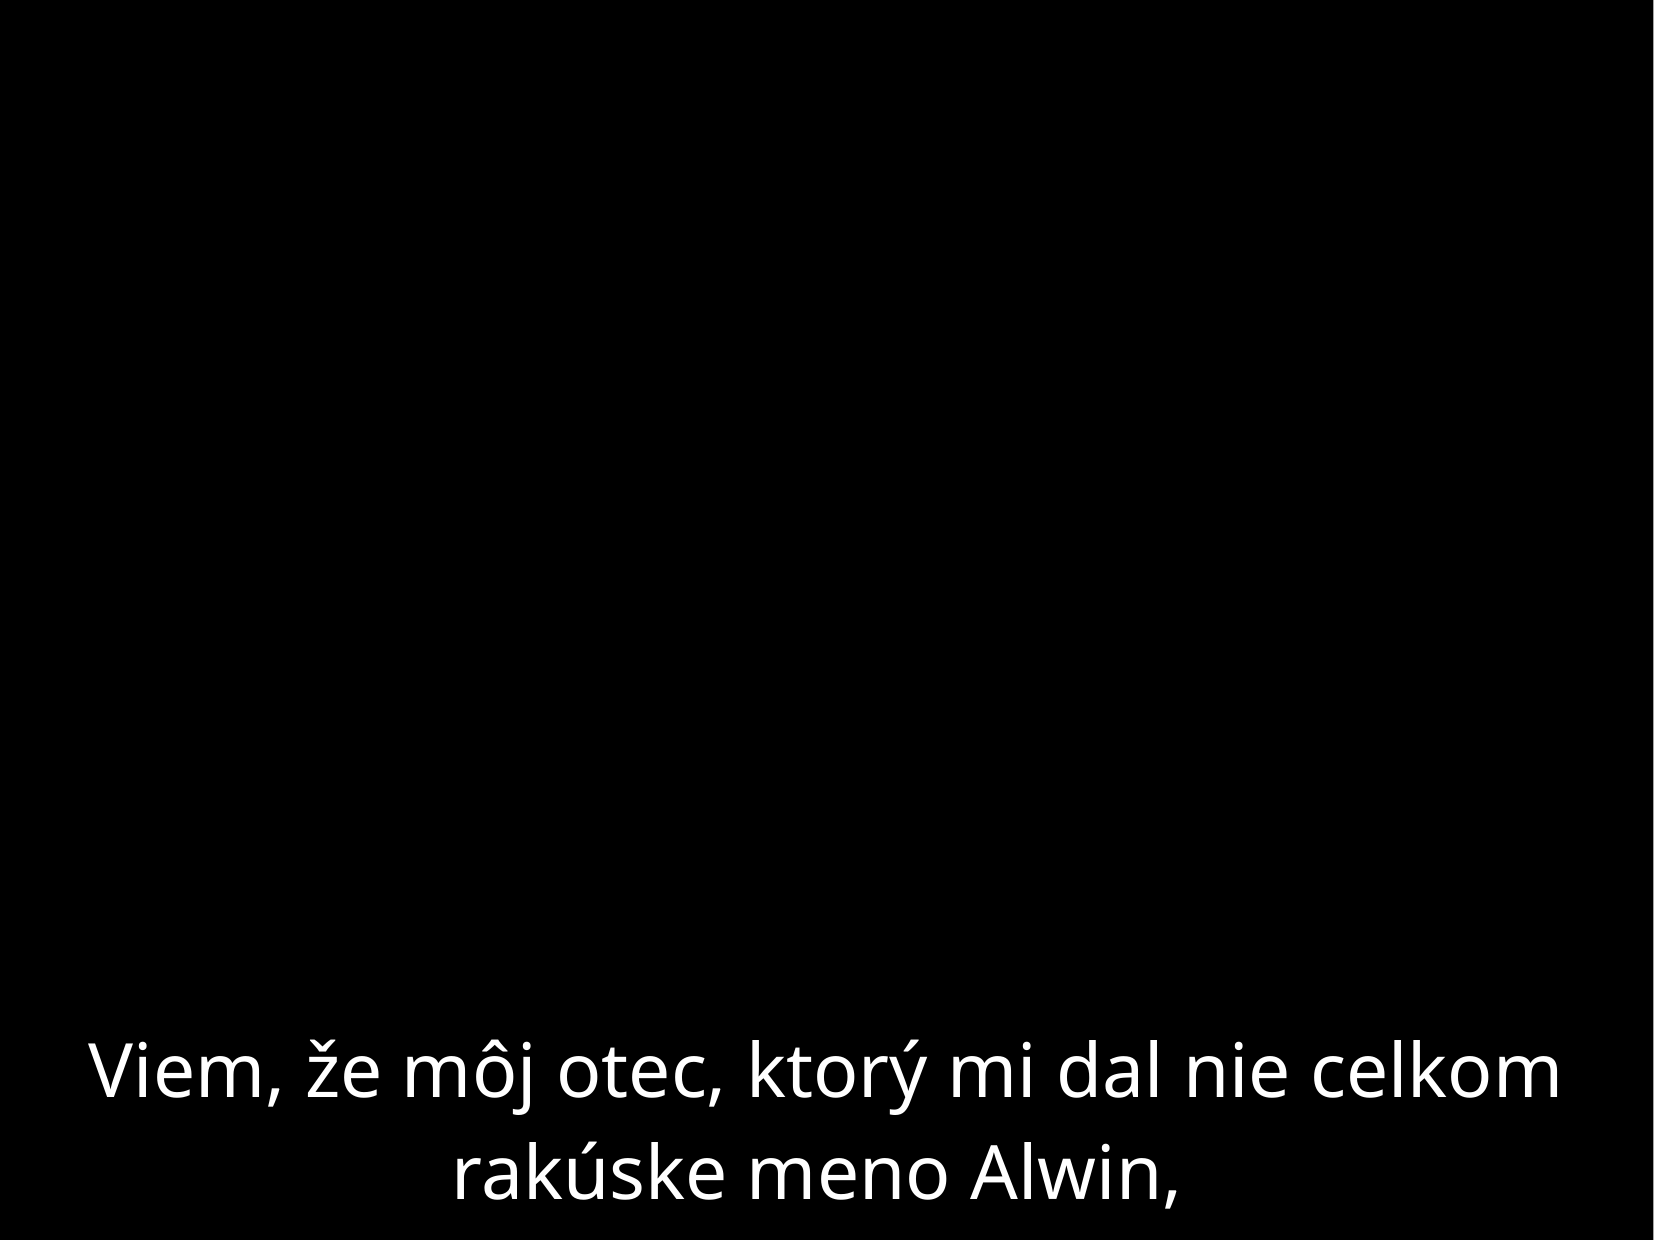

# Viem, že môj otec, ktorý mi dal nie celkom rakúske meno Alwin,